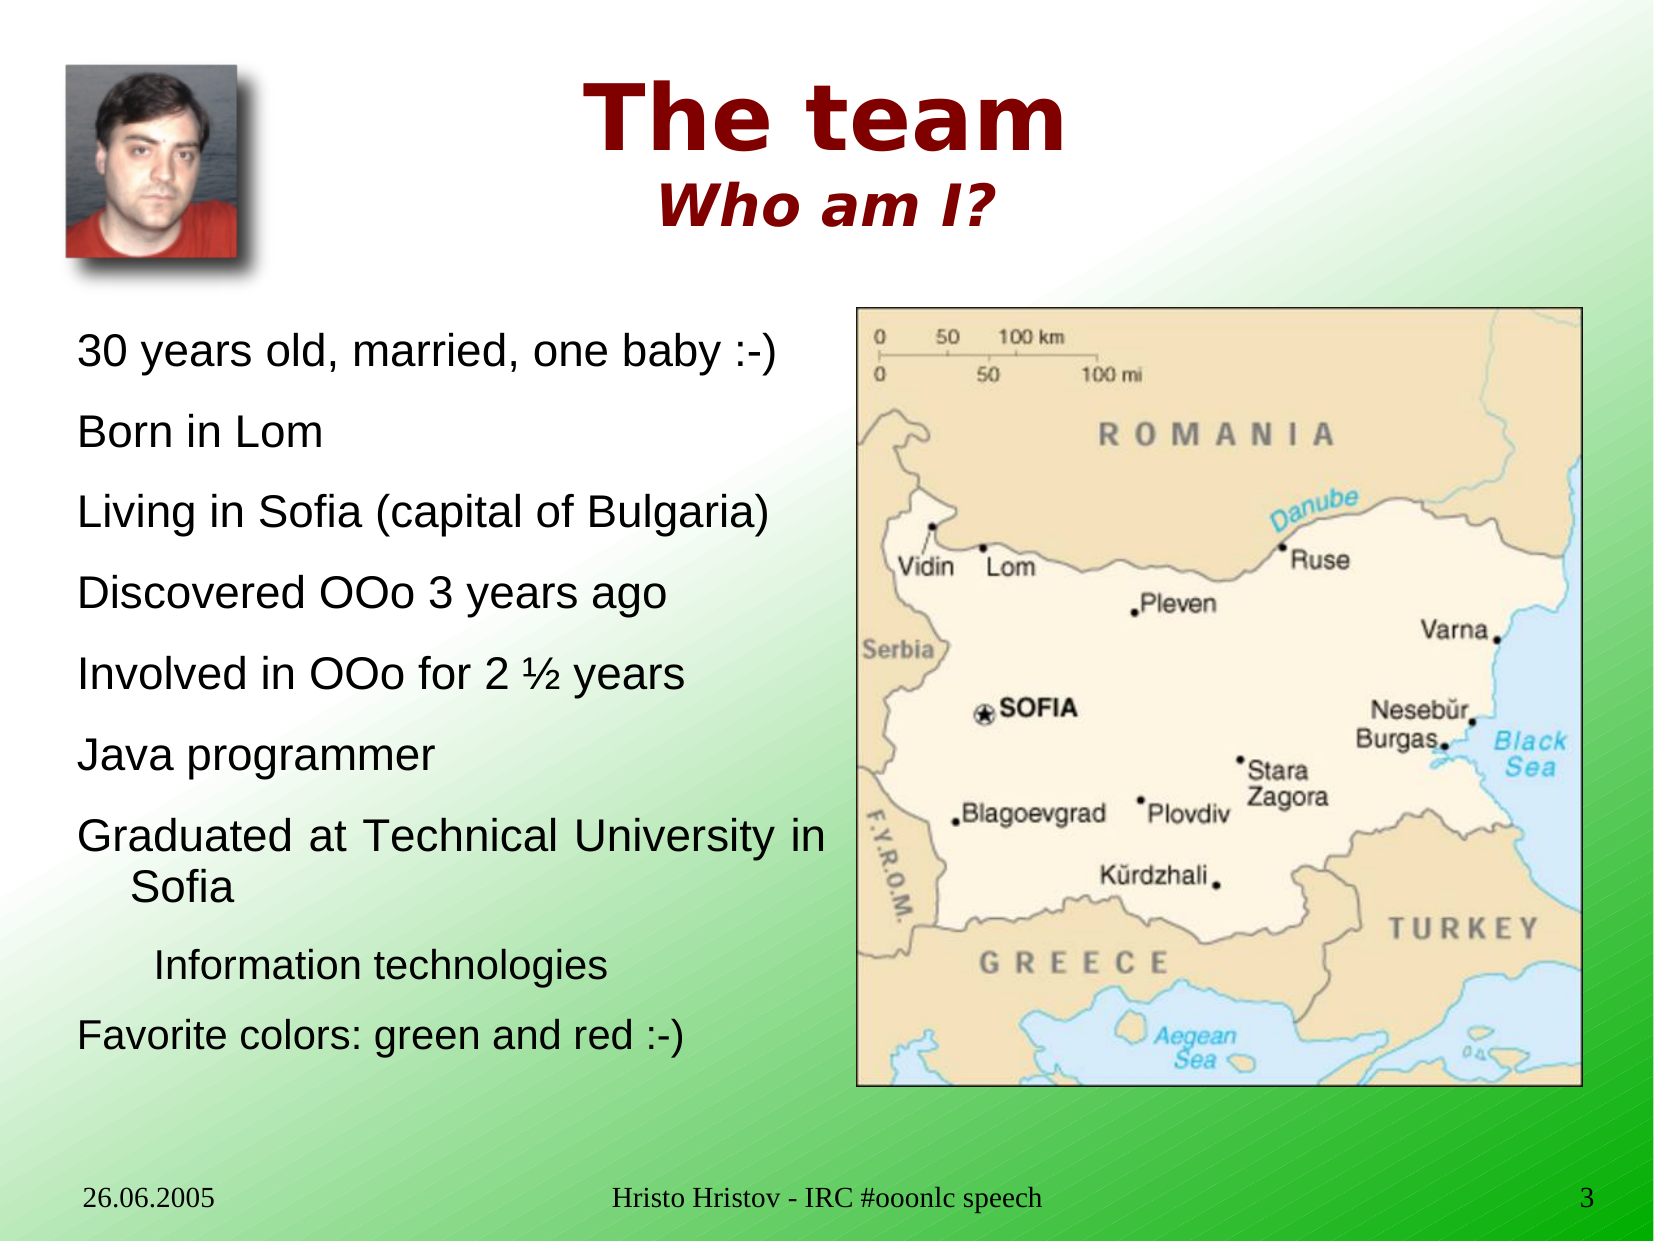

# The team Who am I?
30 years old, married, one baby :-)
Born in Lom
Living in Sofia (capital of Bulgaria)
Discovered OOo 3 years ago
Involved in OOo for 2 ½ years
Java programmer
Graduated at Technical University in Sofia
Information technologies
Favorite colors: green and red :-)
26.06.2005
Hristo Hristov - IRC #ooonlc speech
3